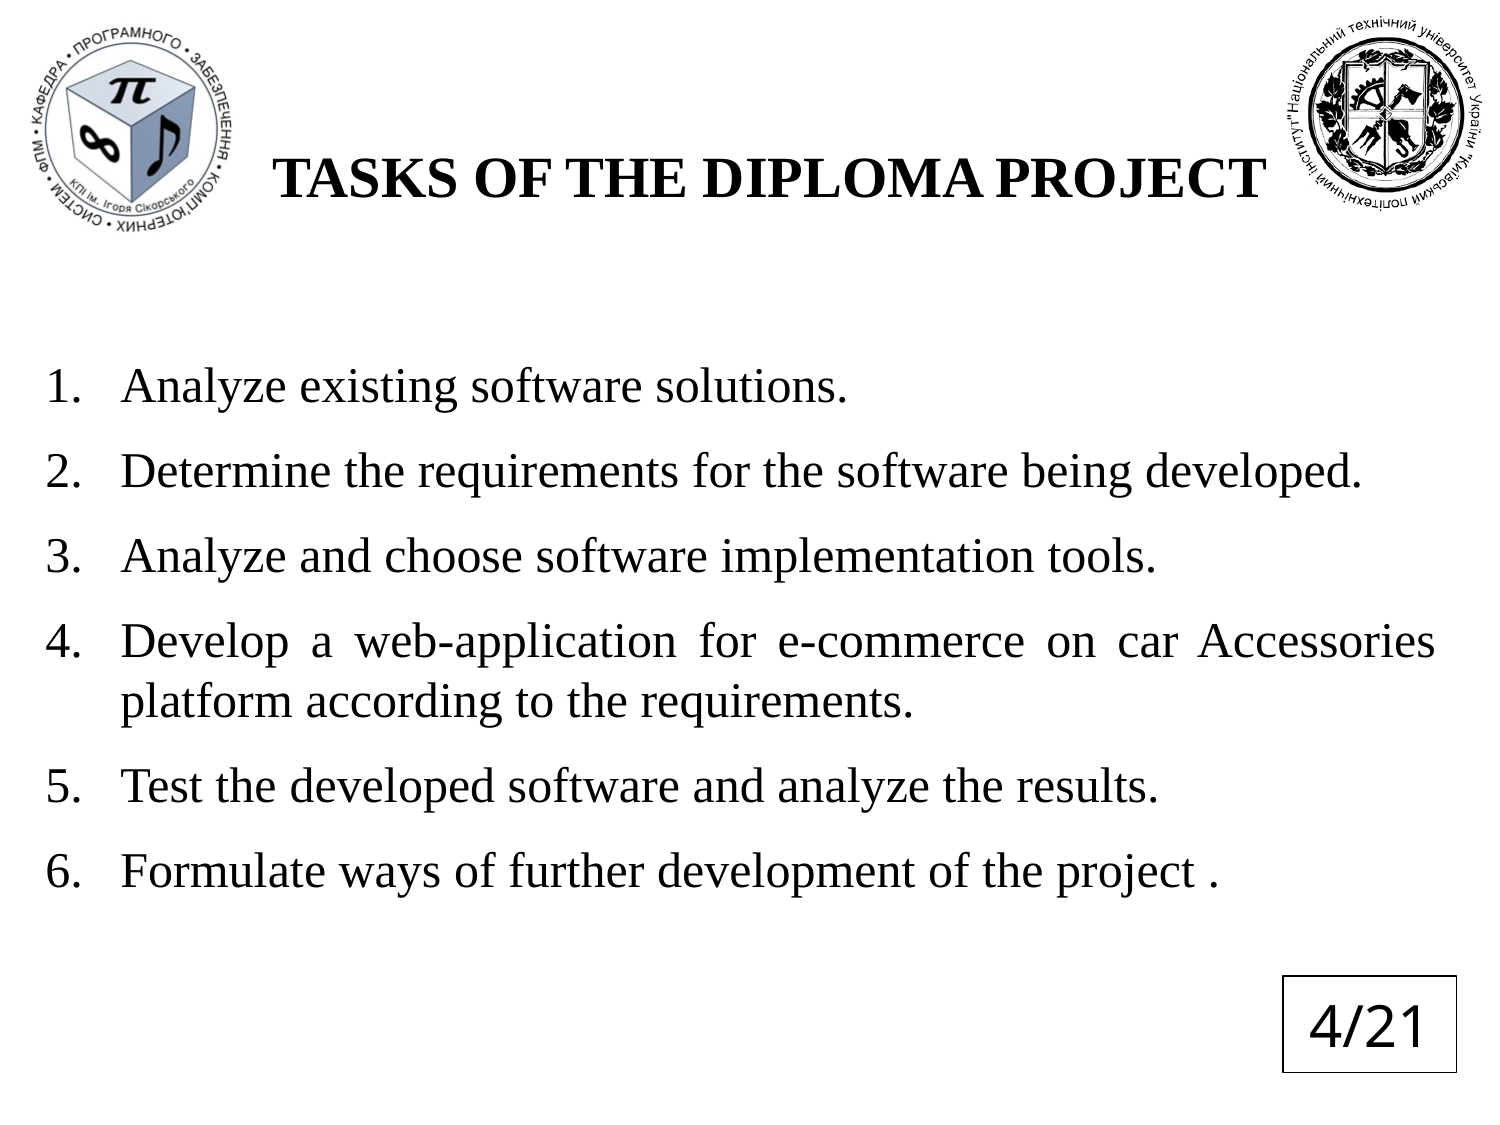

# TASKS OF THE DIPLOMA PROJECT
Analyze existing software solutions.
Determine the requirements for the software being developed.
Analyze and choose software implementation tools.
Develop a web-application for e-commerce on car Accessories platform according to the requirements.
Test the developed software and analyze the results.
Formulate ways of further development of the project .
4/21